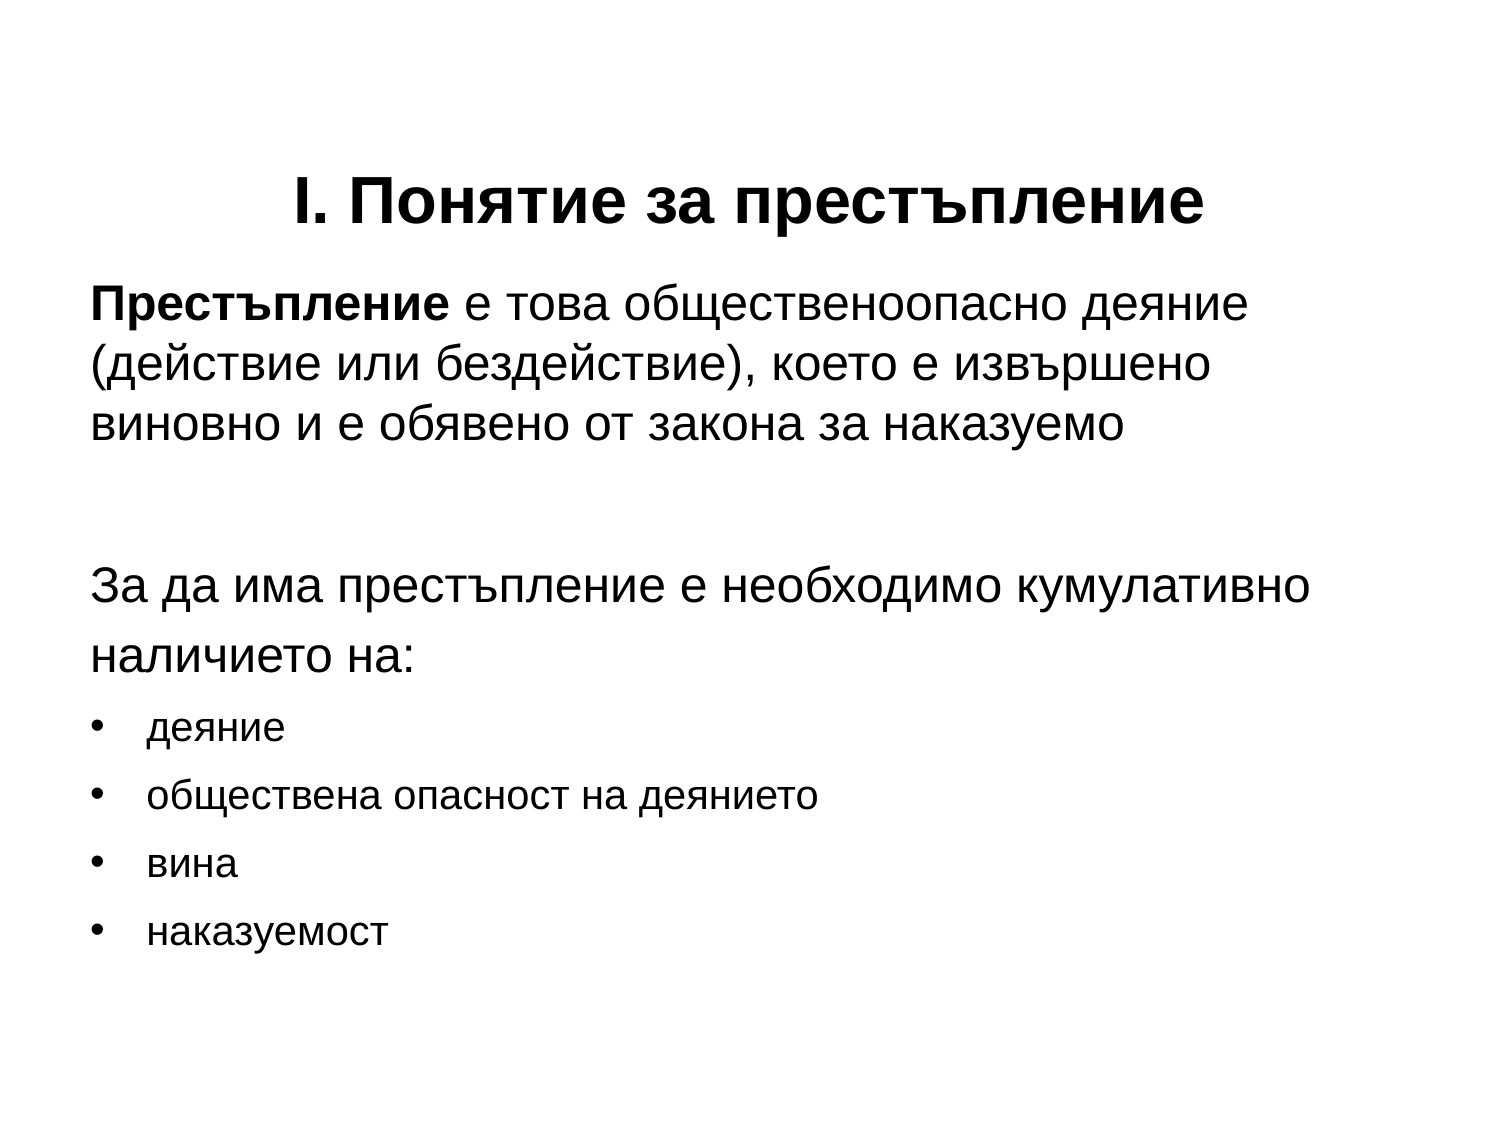

# І. Понятие за престъпление
Престъпление е това общественоопасно деяние (действие или бездействие), което е извършено виновно и е обявено от закона за наказуемо
За да има престъпление е необходимо кумулативно наличието на:
деяние
обществена опасност на деянието
вина
наказуемост